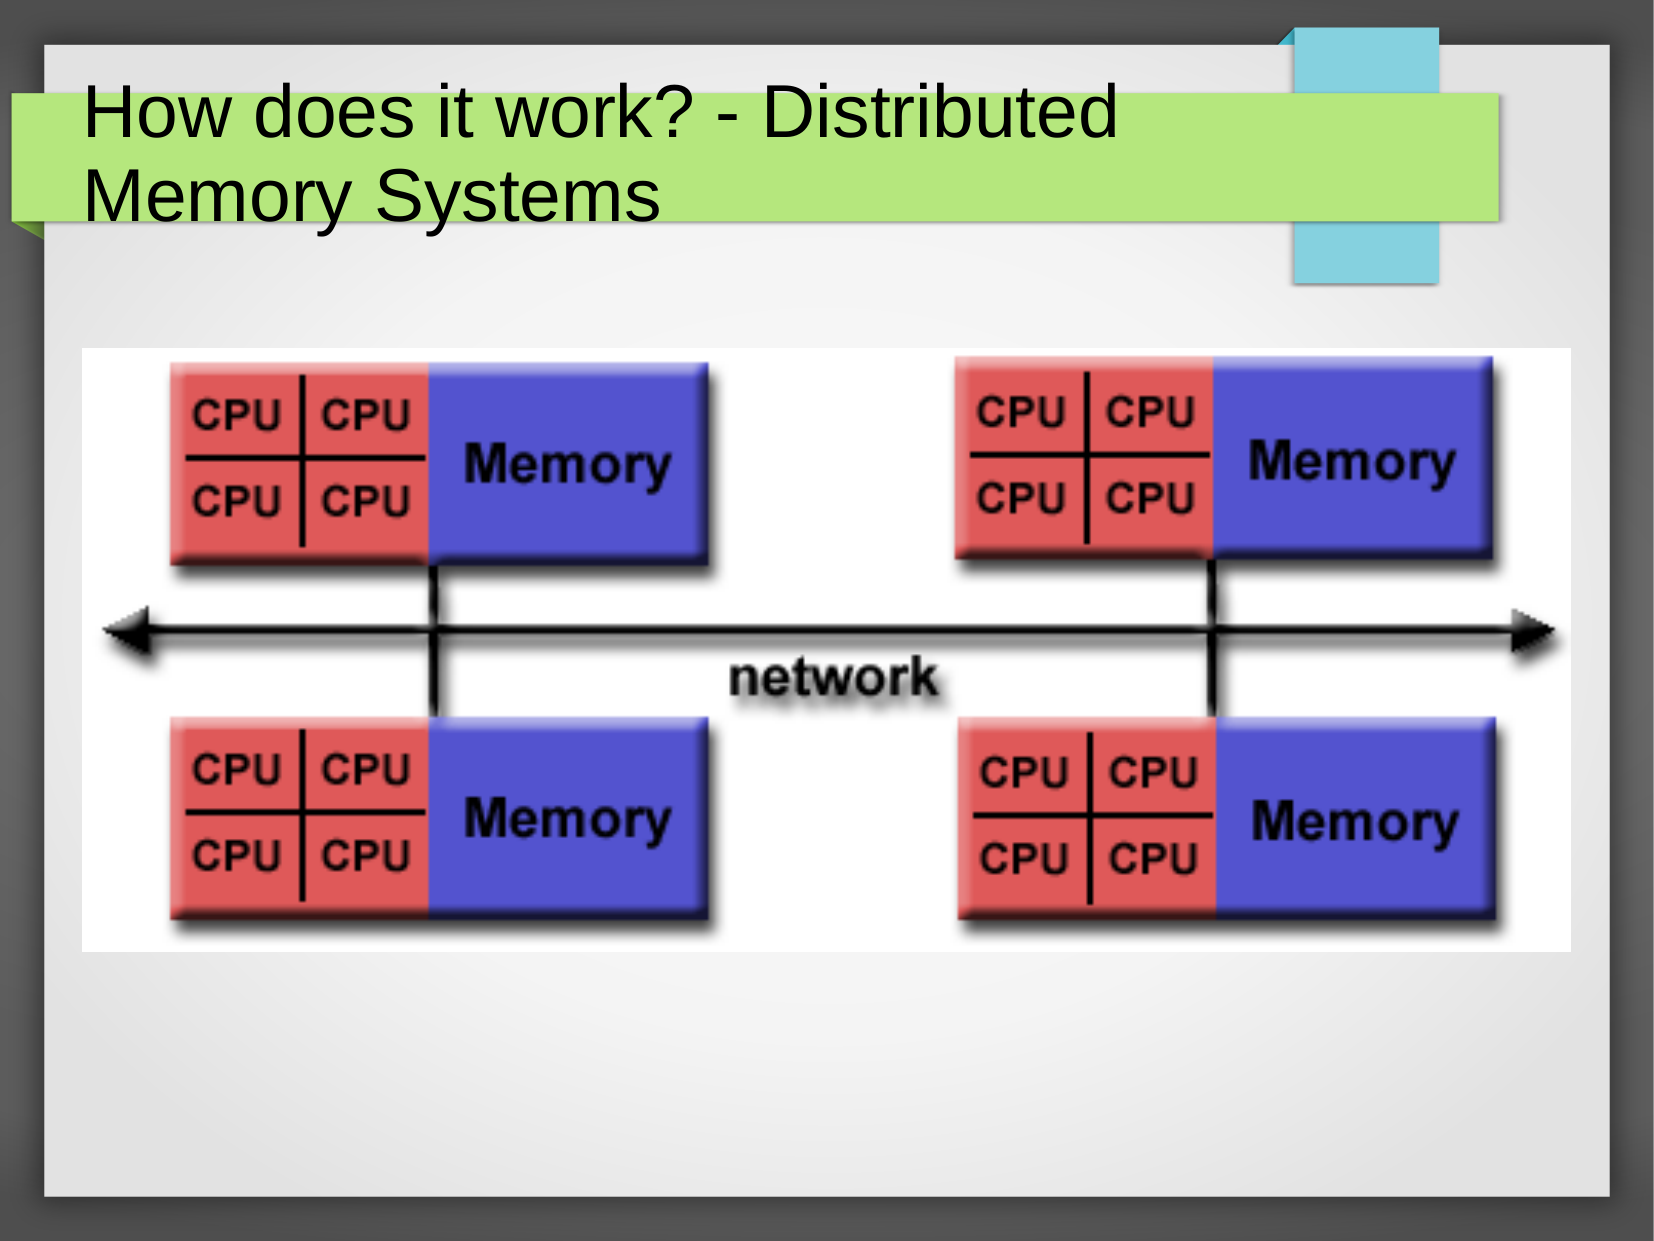

# How does it work? - Distributed Memory Systems